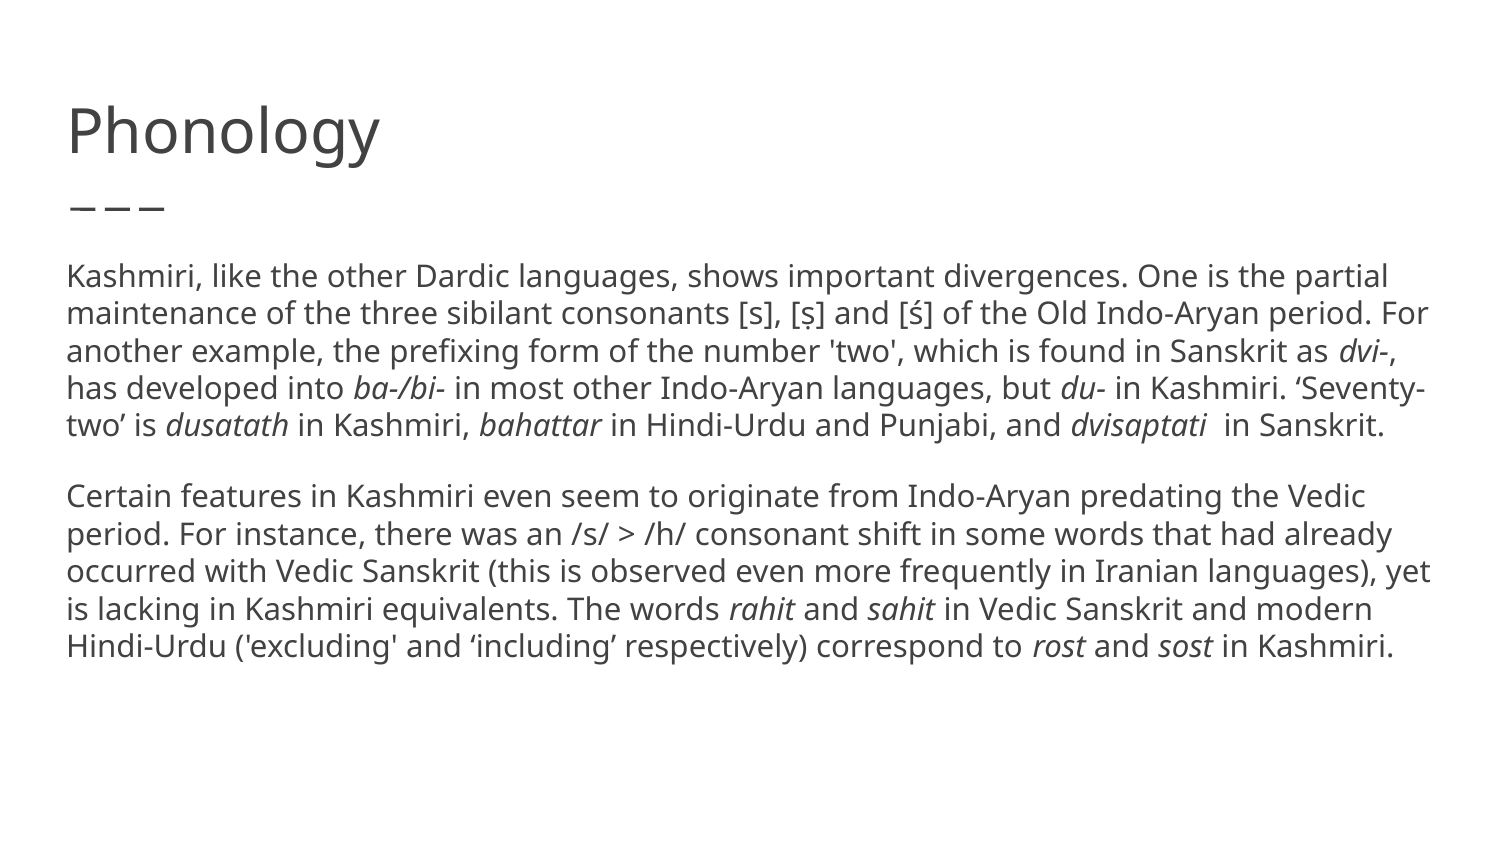

# Phonology
Kashmiri, like the other Dardic languages, shows important divergences. One is the partial maintenance of the three sibilant consonants [s], [ṣ] and [ś] of the Old Indo-Aryan period. For another example, the prefixing form of the number 'two', which is found in Sanskrit as dvi-, has developed into ba-/bi- in most other Indo-Aryan languages, but du- in Kashmiri. ‘Seventy-two’ is dusatath in Kashmiri, bahattar in Hindi-Urdu and Punjabi, and dvisaptati in Sanskrit.
Certain features in Kashmiri even seem to originate from Indo-Aryan predating the Vedic period. For instance, there was an /s/ > /h/ consonant shift in some words that had already occurred with Vedic Sanskrit (this is observed even more frequently in Iranian languages), yet is lacking in Kashmiri equivalents. The words rahit and sahit in Vedic Sanskrit and modern Hindi-Urdu ('excluding' and ‘including’ respectively) correspond to rost and sost in Kashmiri.